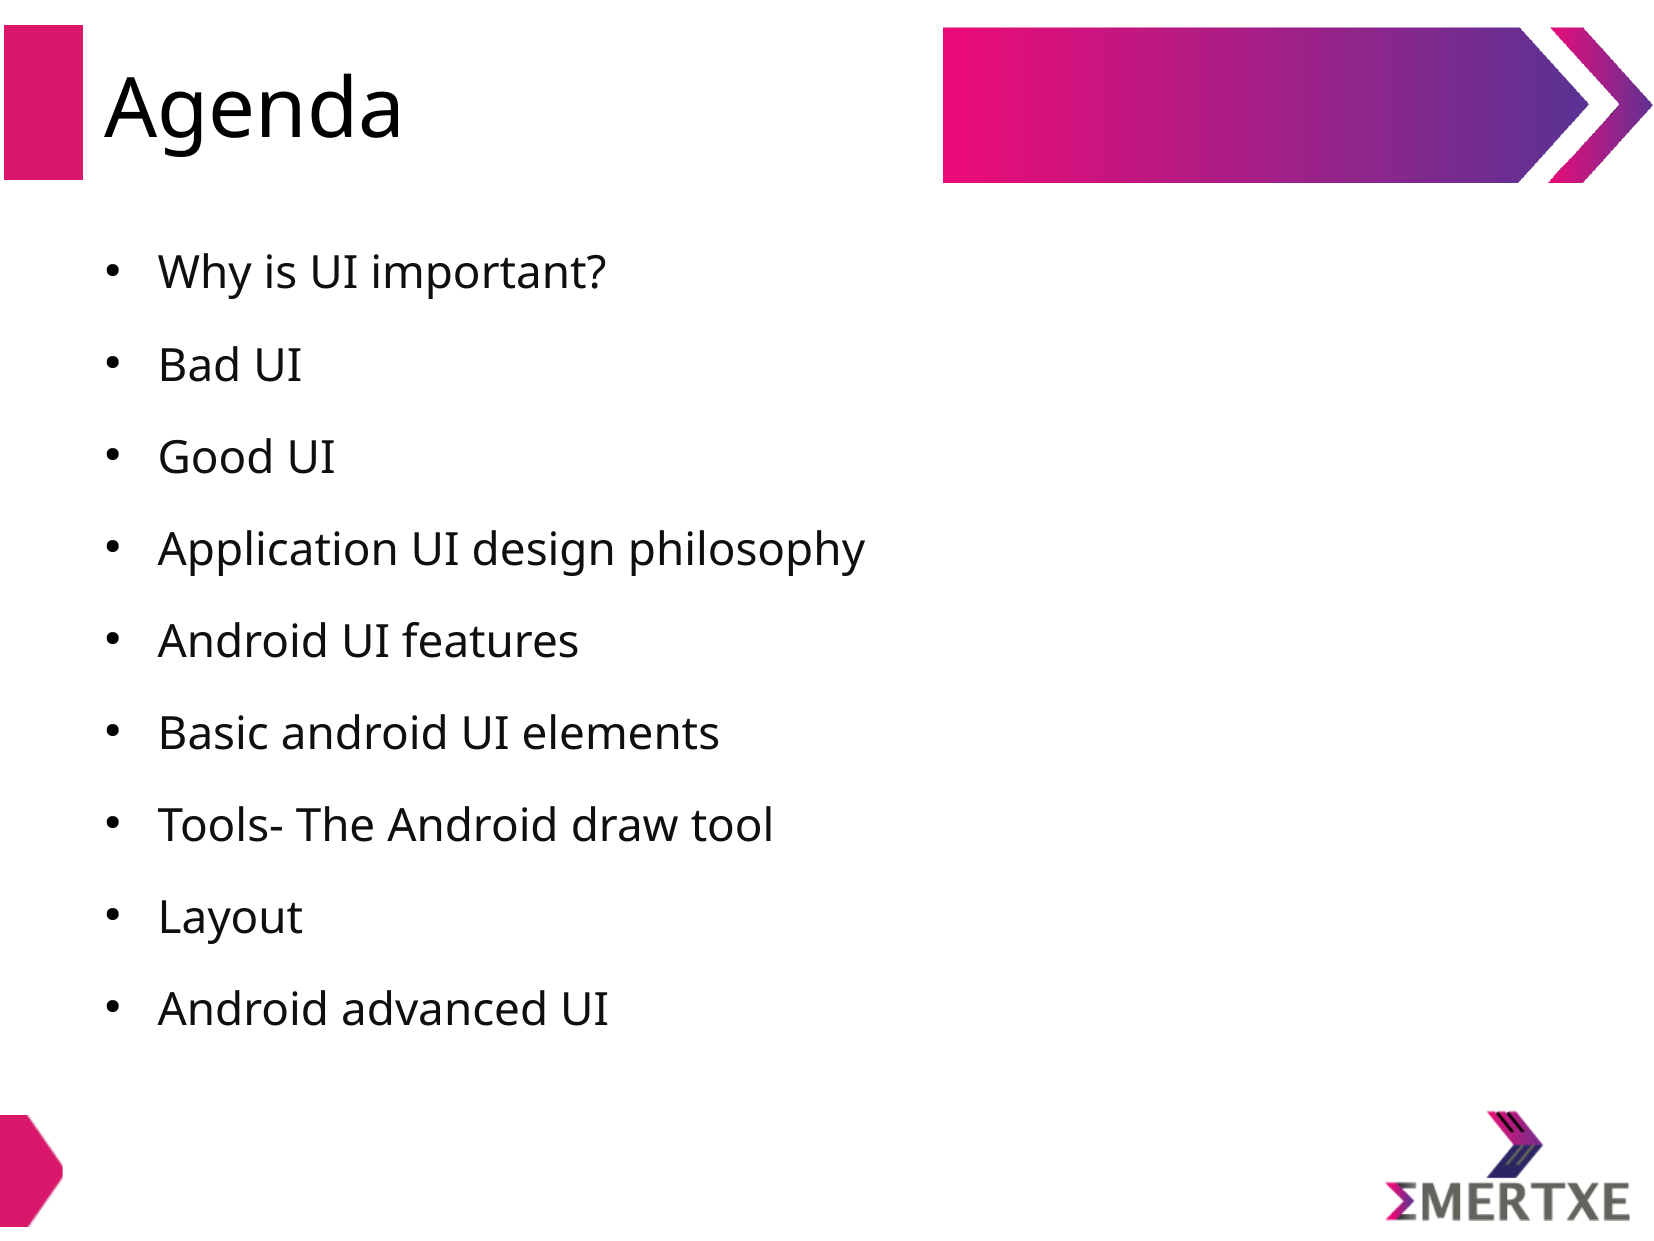

# Agenda
Why is UI important?
Bad UI
Good UI
Application UI design philosophy
Android UI features
Basic android UI elements
Tools- The Android draw tool
Layout
Android advanced UI